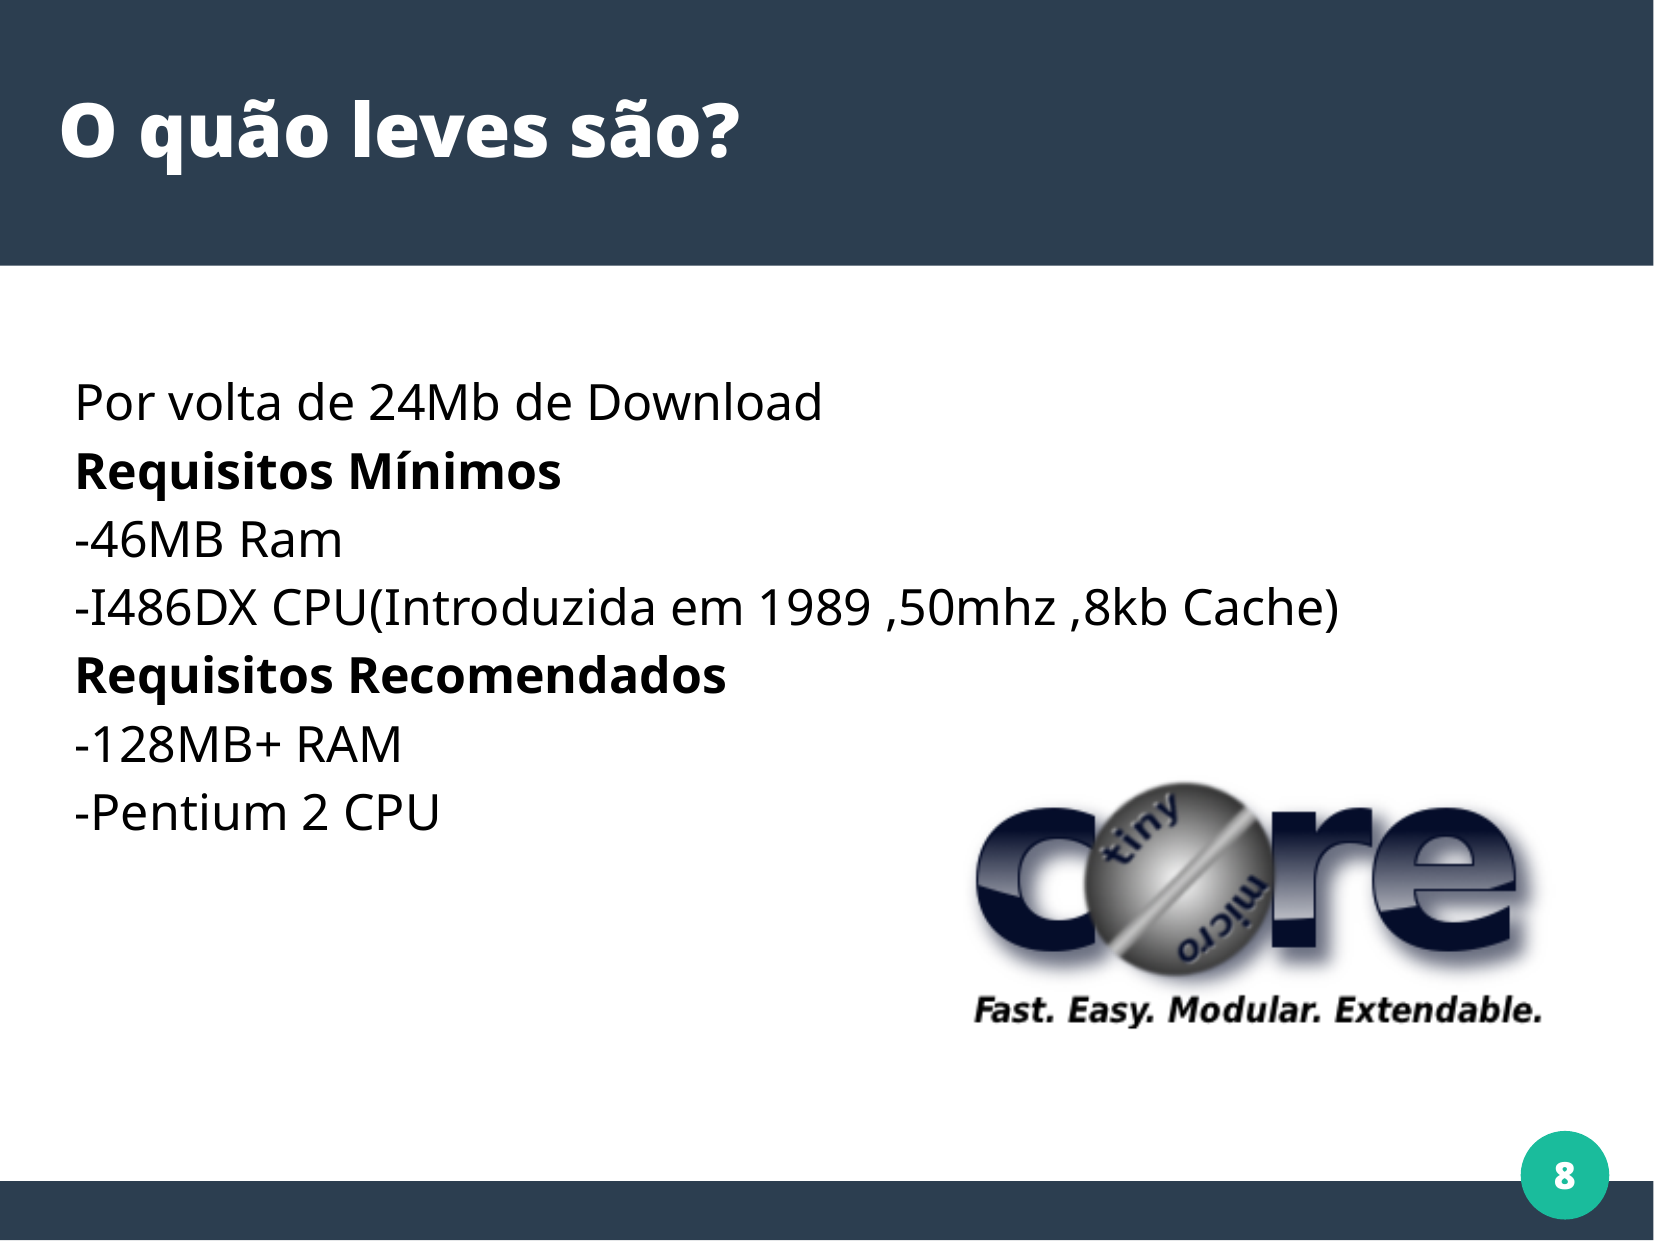

# O quão leves são?
Por volta de 24Mb de Download
Requisitos Mínimos
-46MB Ram
-I486DX CPU(Introduzida em 1989 ,50mhz ,8kb Cache)
Requisitos Recomendados
-128MB+ RAM
-Pentium 2 CPU
8